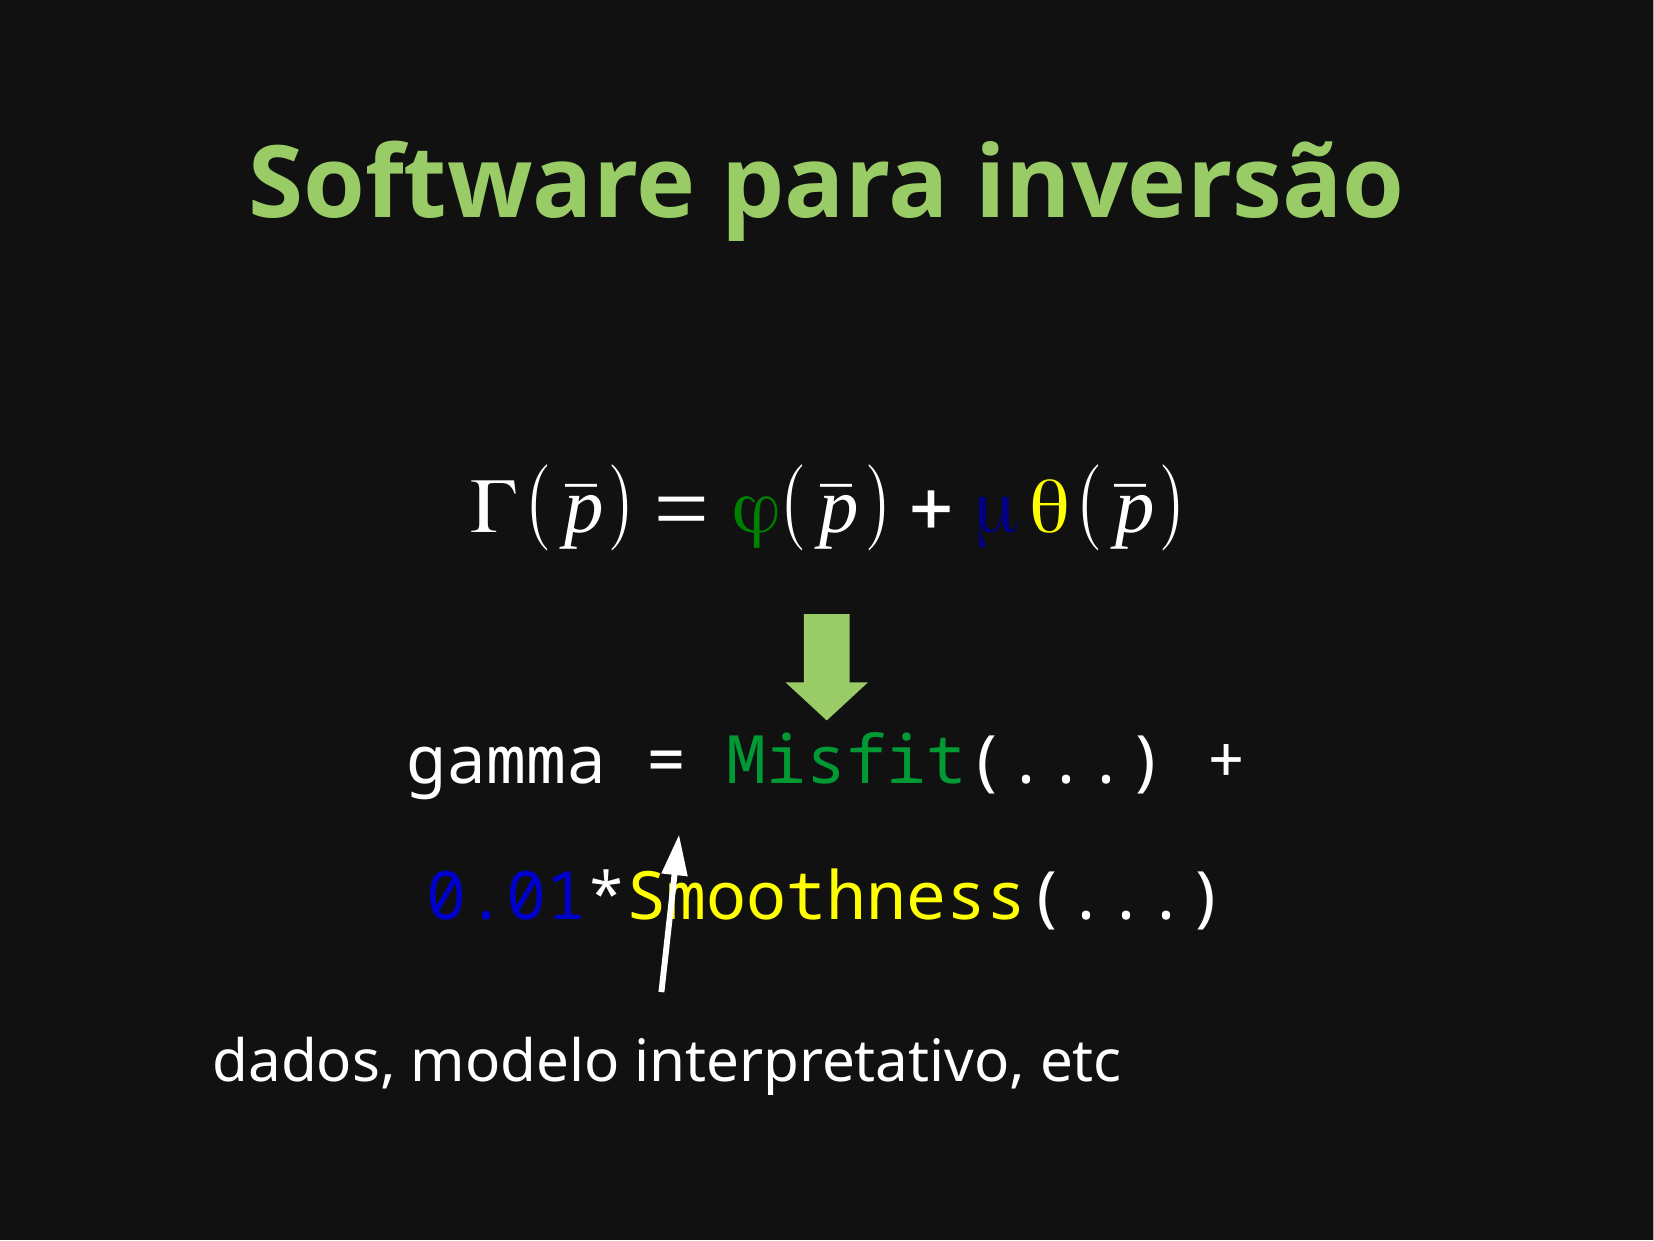

# Software para inversão
gamma = Misfit(...) + 0.01*Smoothness(...)
dados, modelo interpretativo, etc